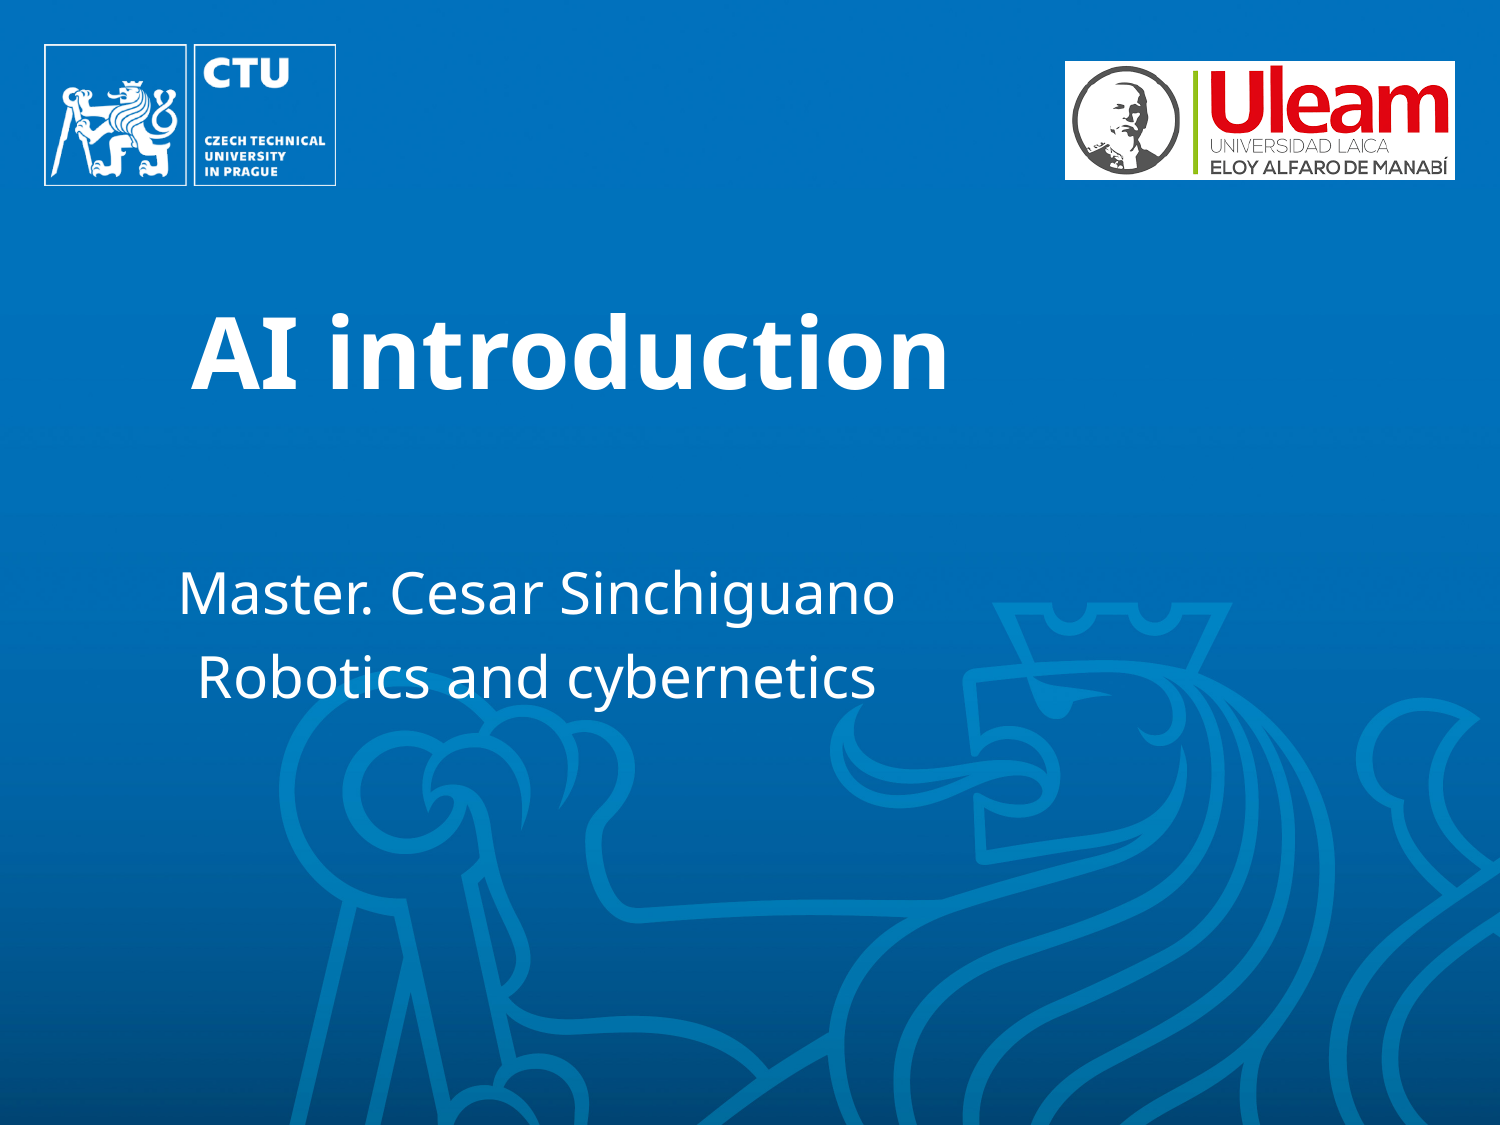

# AI introduction
Master. Cesar Sinchiguano
Robotics and cybernetics